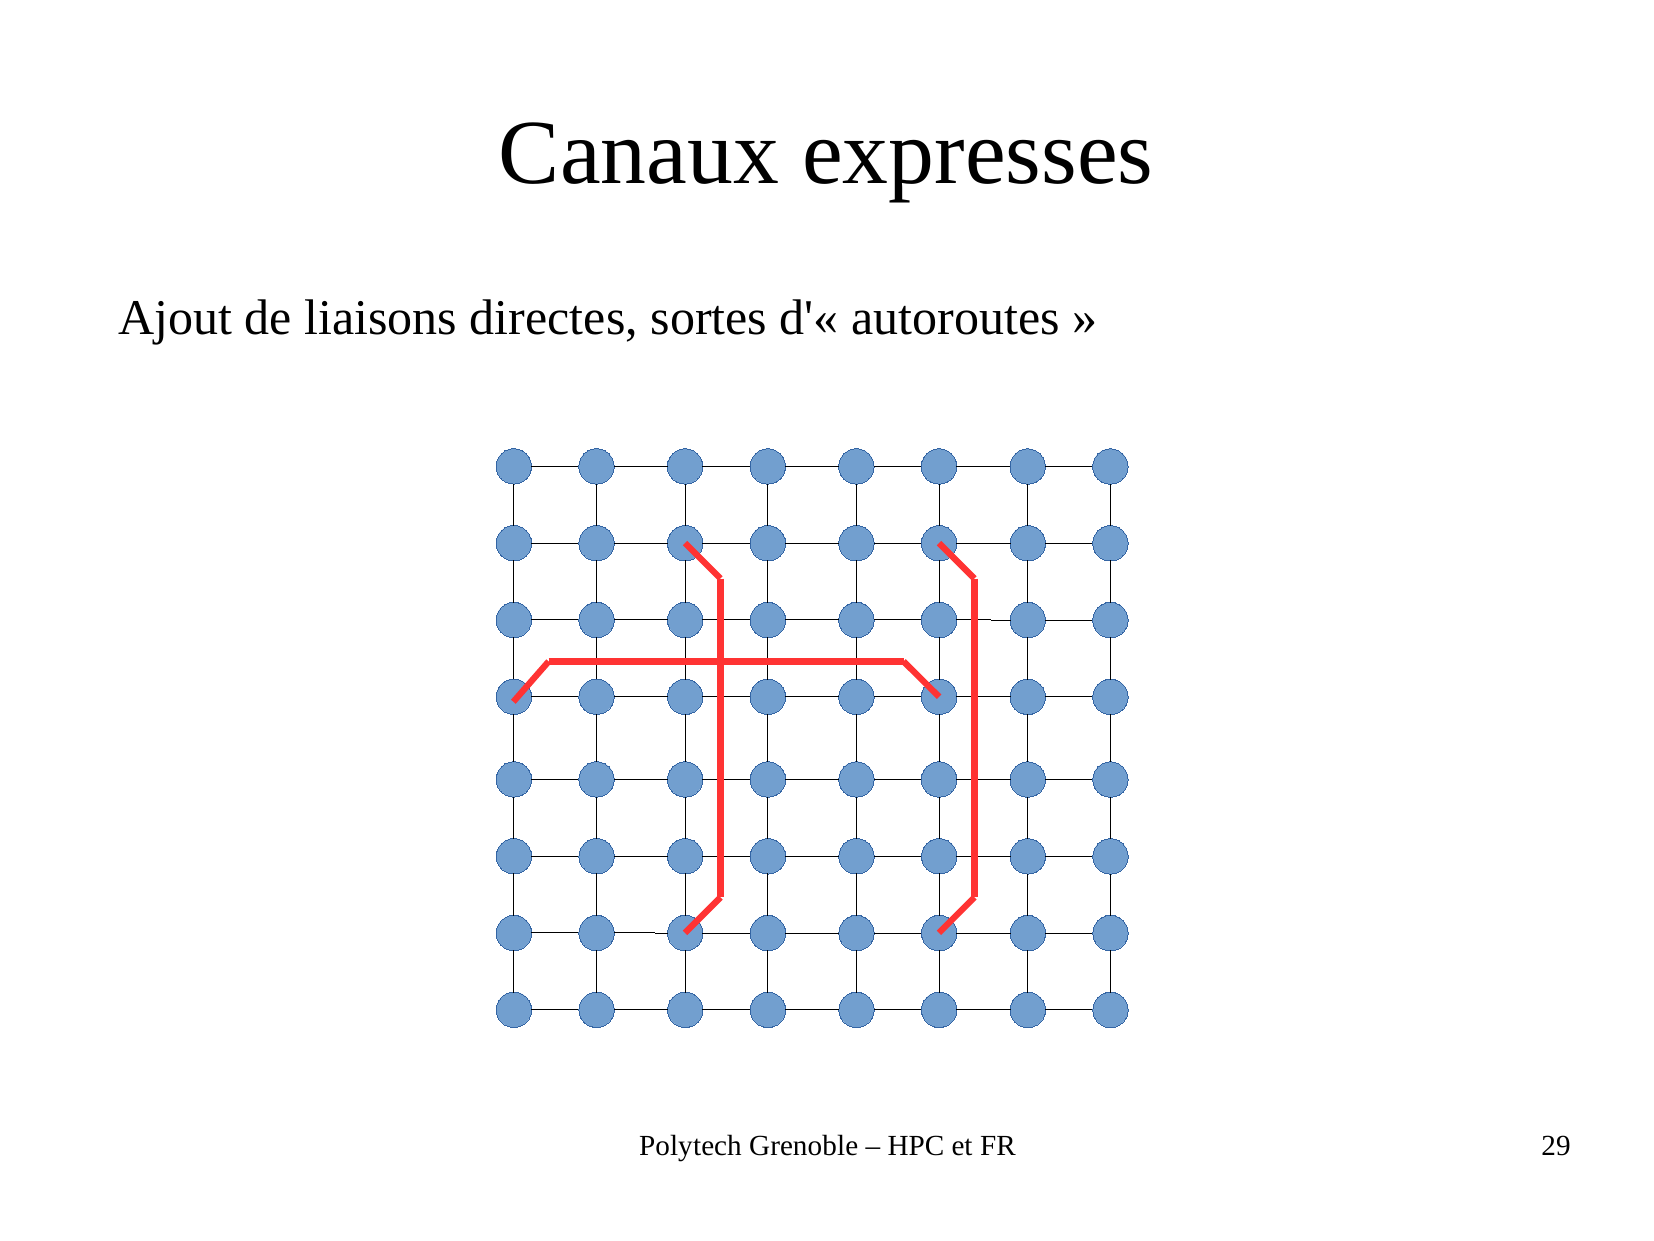

# Canaux expresses
Ajout de liaisons directes, sortes d'« autoroutes »
Matthieu PAYET
29